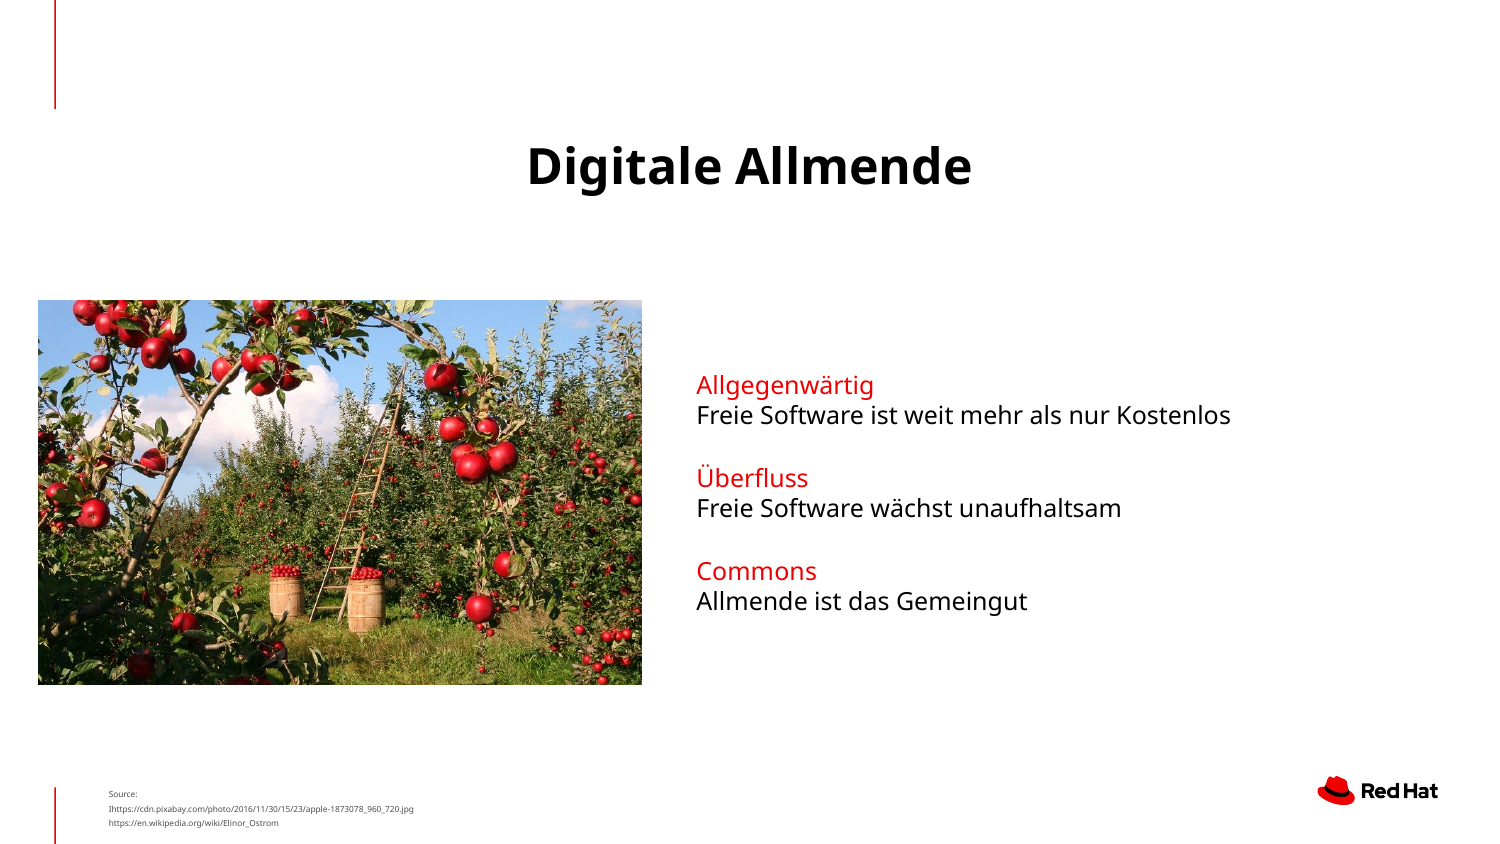

Digitale Allmende
Allgegenwärtig
Freie Software ist weit mehr als nur Kostenlos
Überfluss
Freie Software wächst unaufhaltsam
Commons
Allmende ist das Gemeingut
Source:
Ihttps://cdn.pixabay.com/photo/2016/11/30/15/23/apple-1873078_960_720.jpg
https://en.wikipedia.org/wiki/Elinor_Ostrom